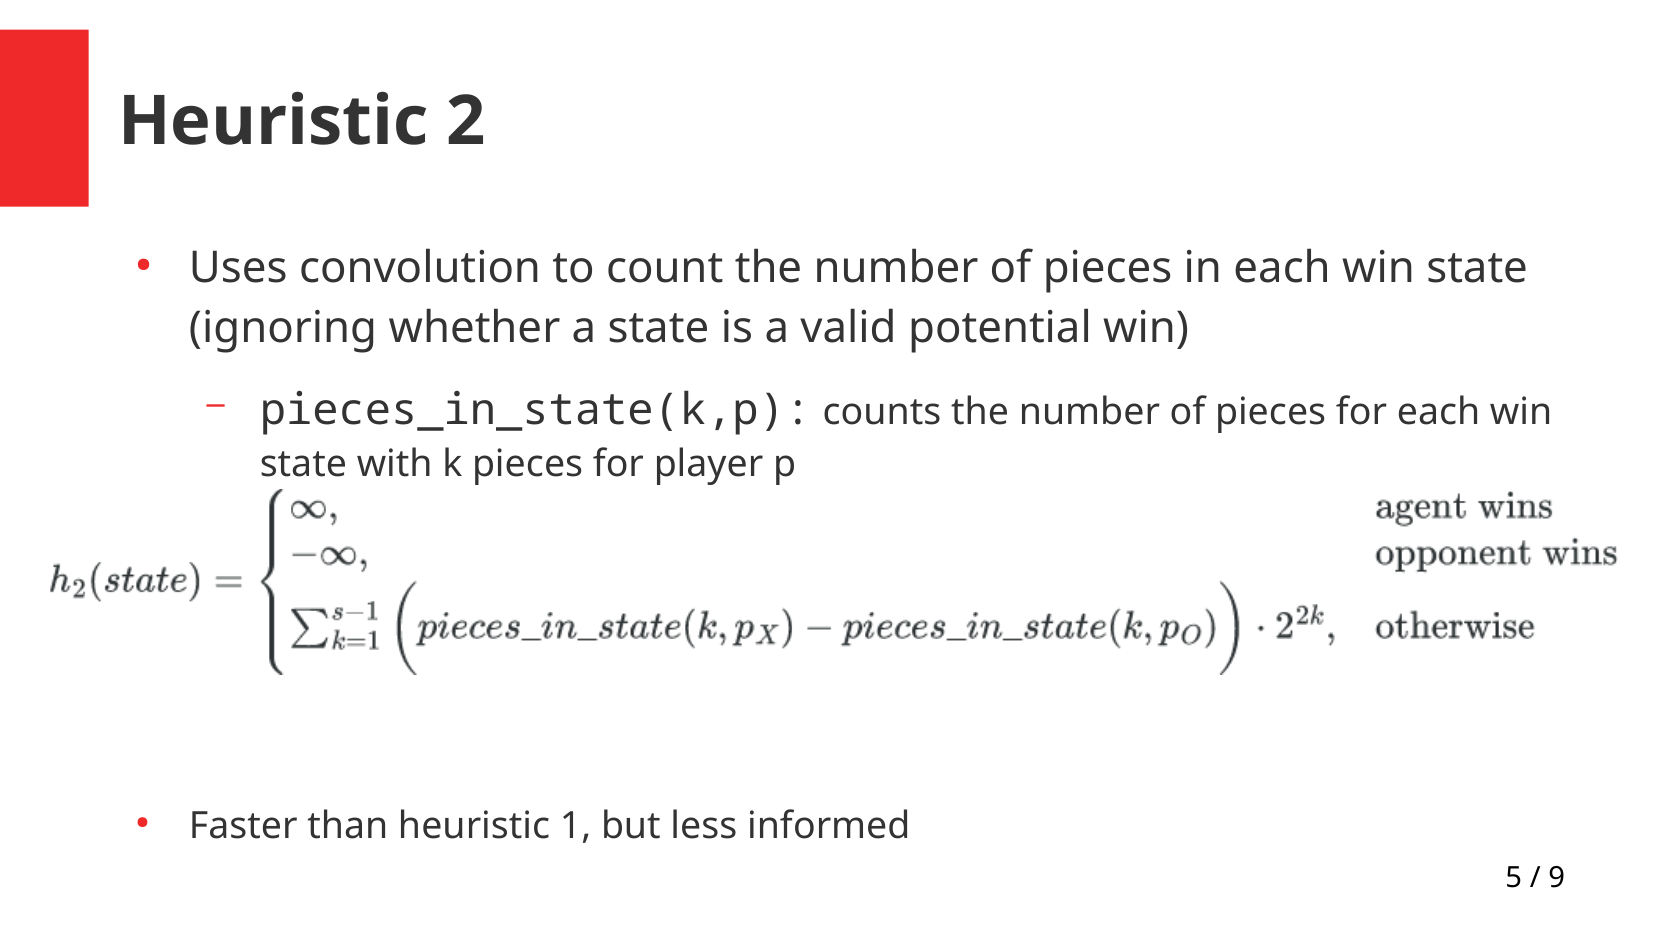

Heuristic 2
# Uses convolution to count the number of pieces in each win state (ignoring whether a state is a valid potential win)
pieces_in_state(k,p): counts the number of pieces for each win state with k pieces for player p
Faster than heuristic 1, but less informed
5